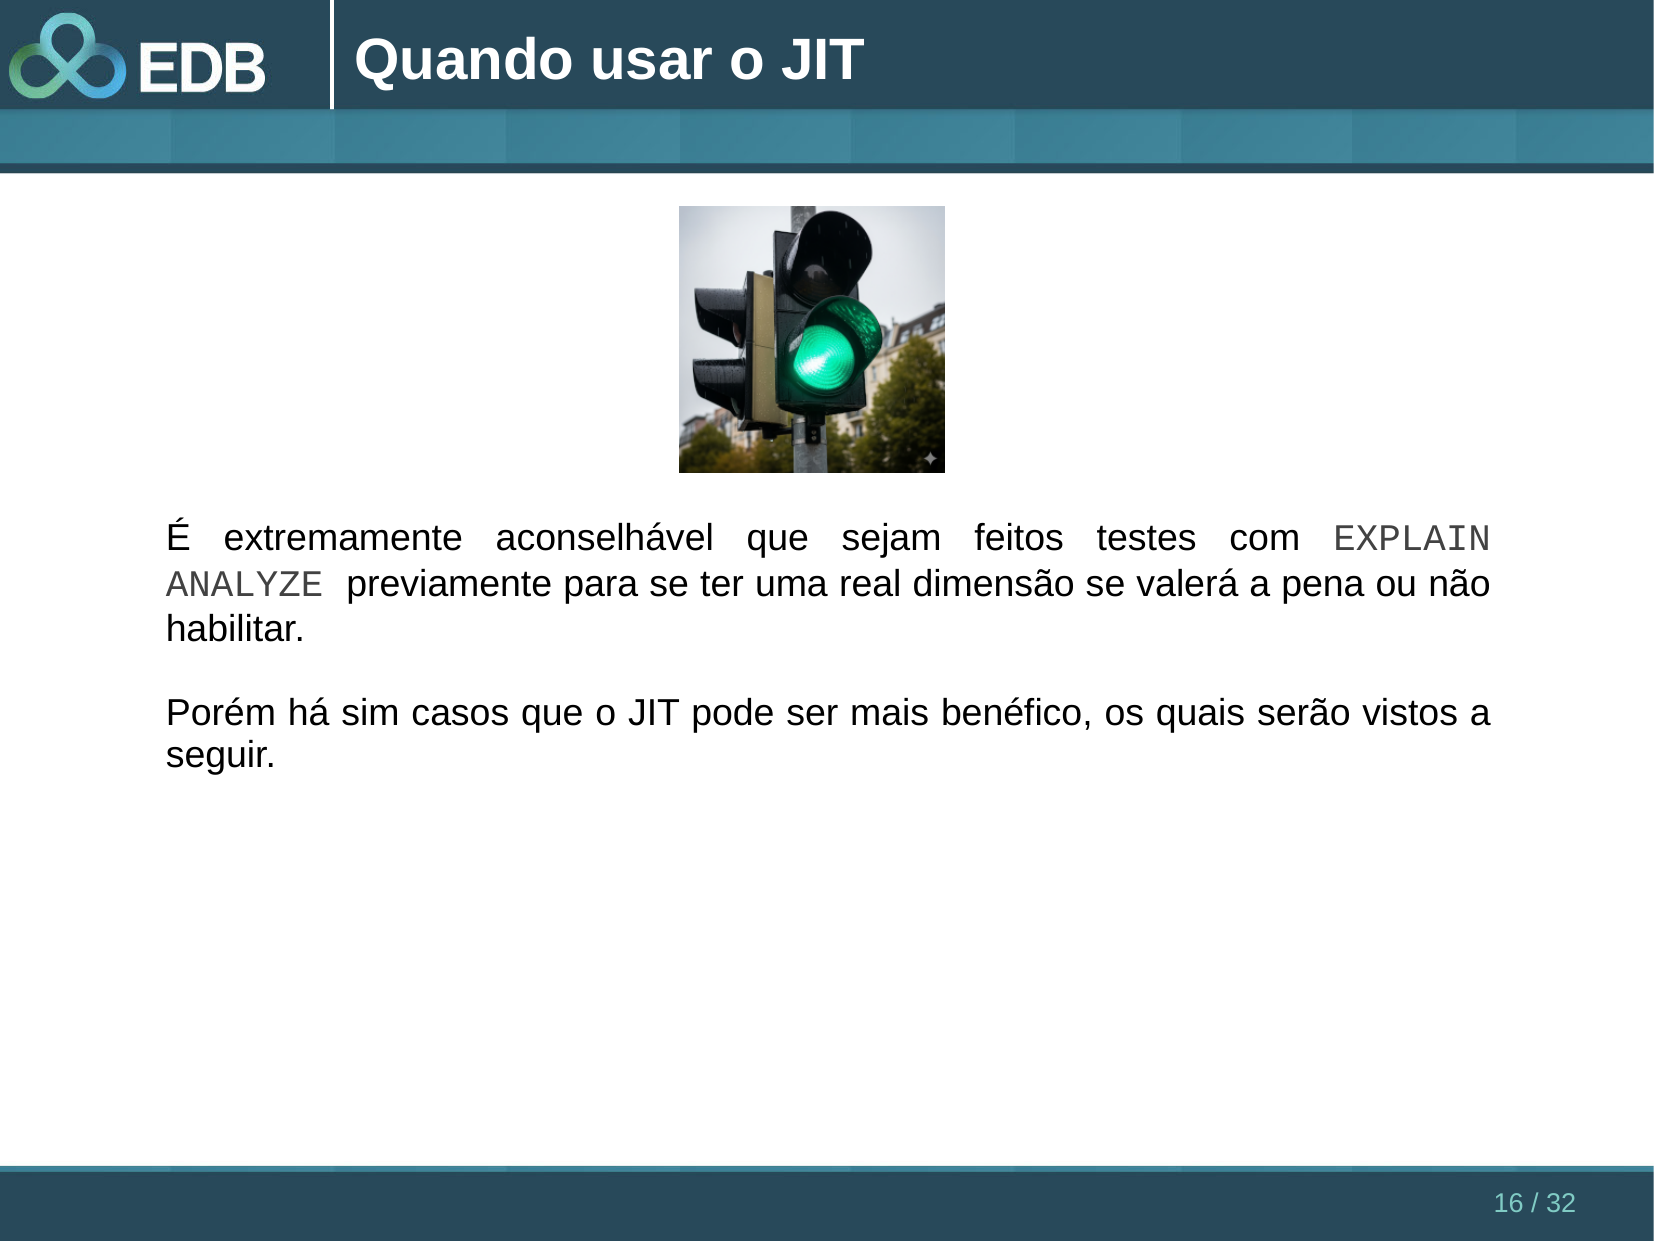

# Quando usar o JIT
É extremamente aconselhável que sejam feitos testes com EXPLAIN ANALYZE previamente para se ter uma real dimensão se valerá a pena ou não habilitar.
Porém há sim casos que o JIT pode ser mais benéfico, os quais serão vistos a seguir.